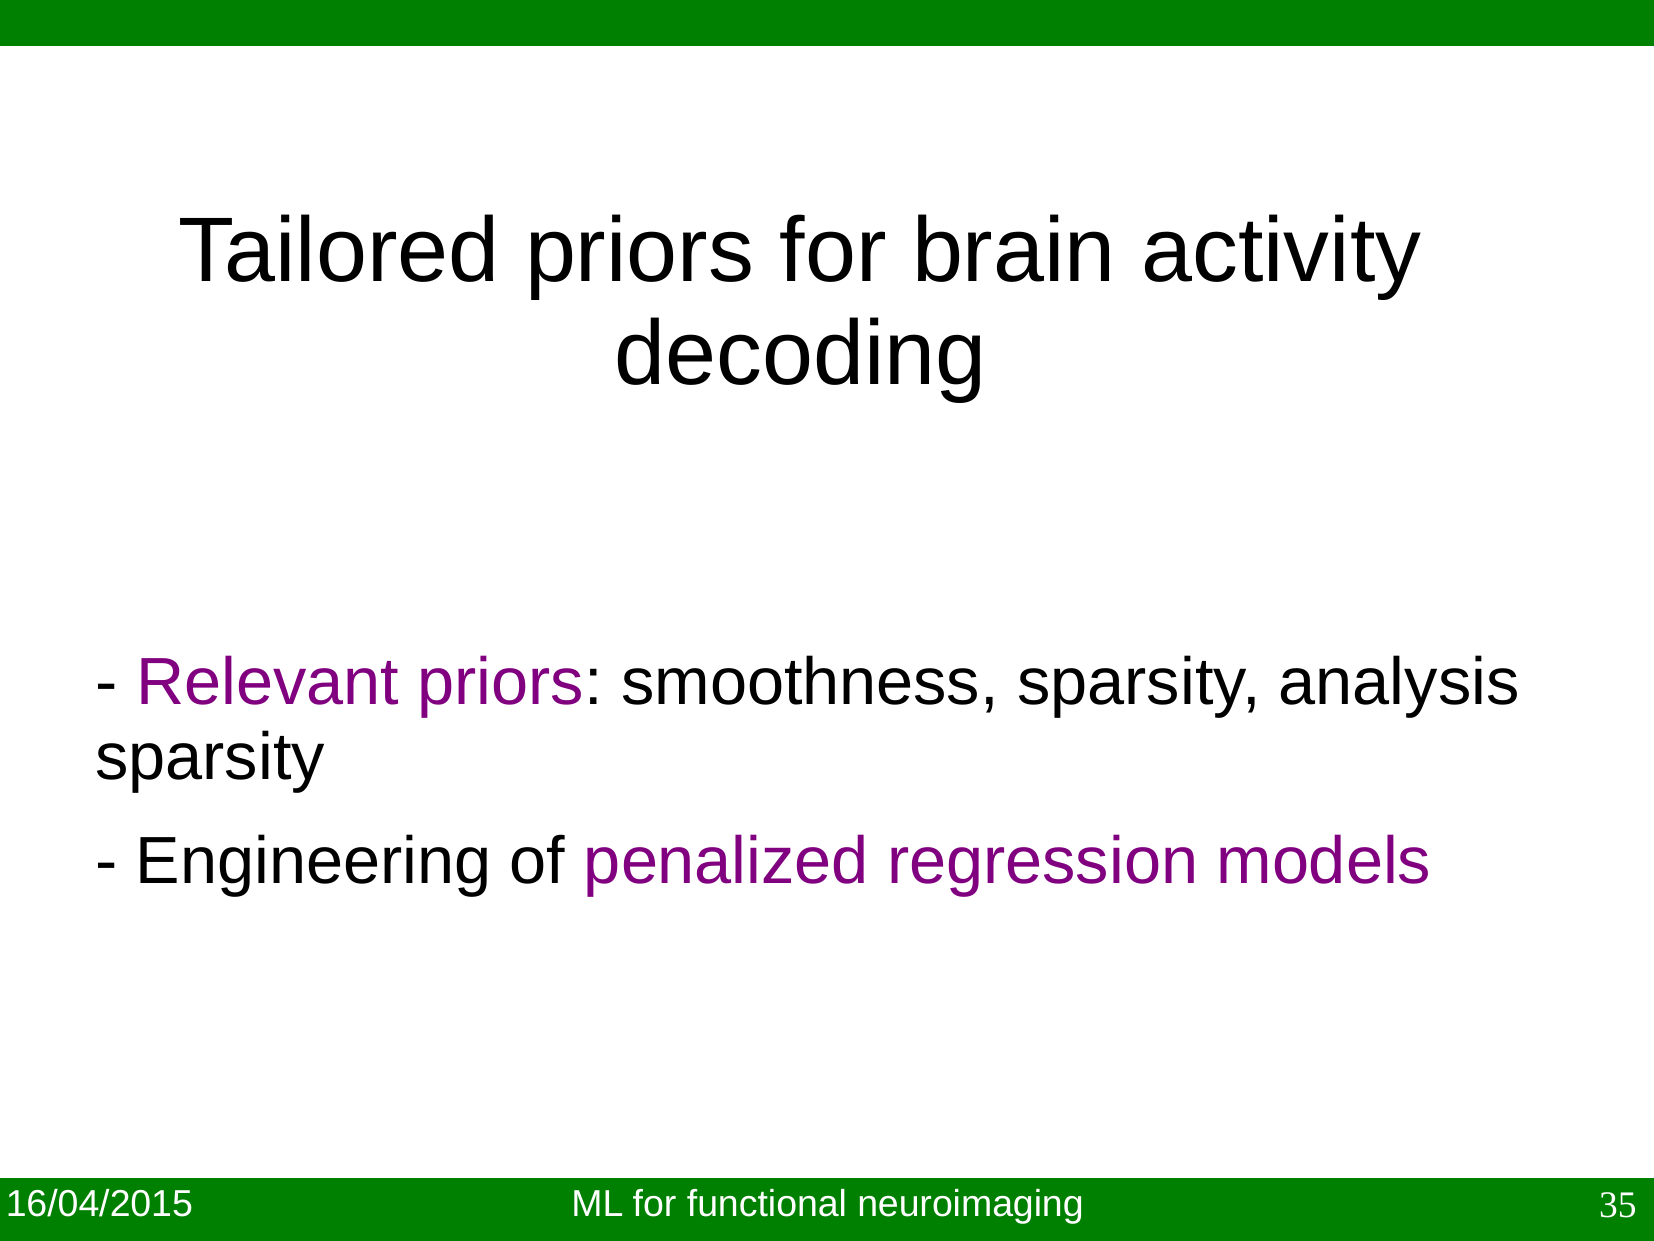

# Tailored priors for brain activity decoding
- Relevant priors: smoothness, sparsity, analysis sparsity
- Engineering of penalized regression models
35